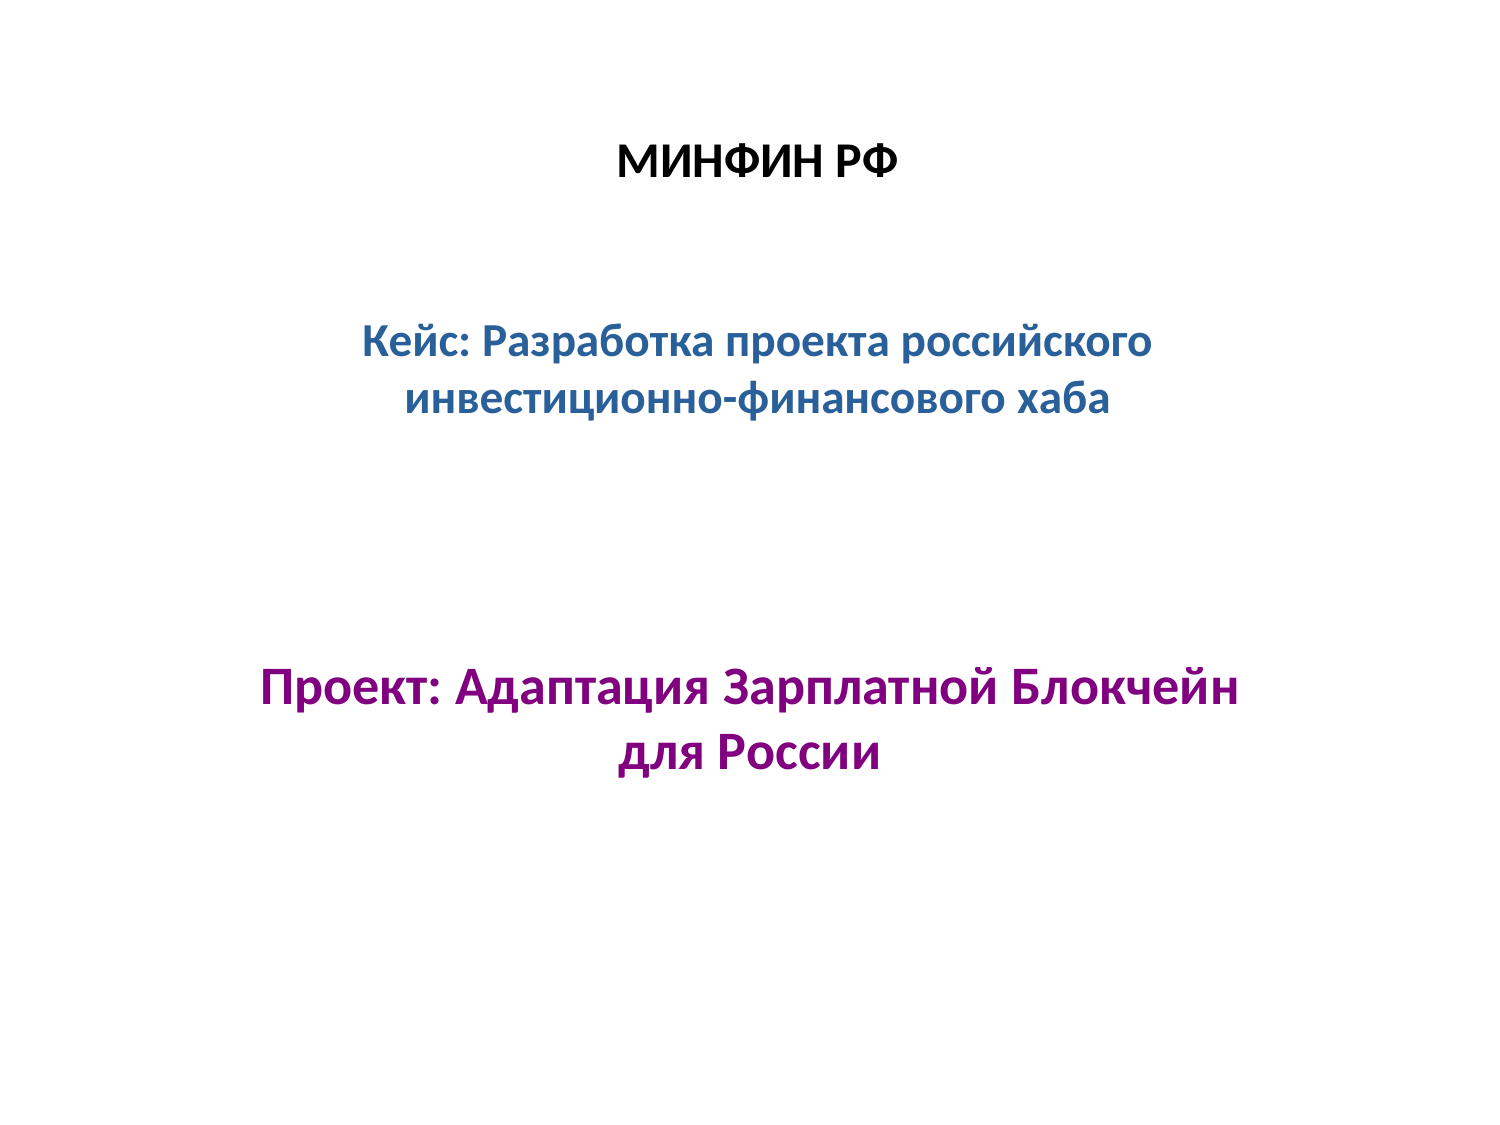

МИНФИН РФ
  
Кейс: Разработка проекта российского
инвестиционно-финансового хаба
Проект: Адаптация Зарплатной Блокчейн для России